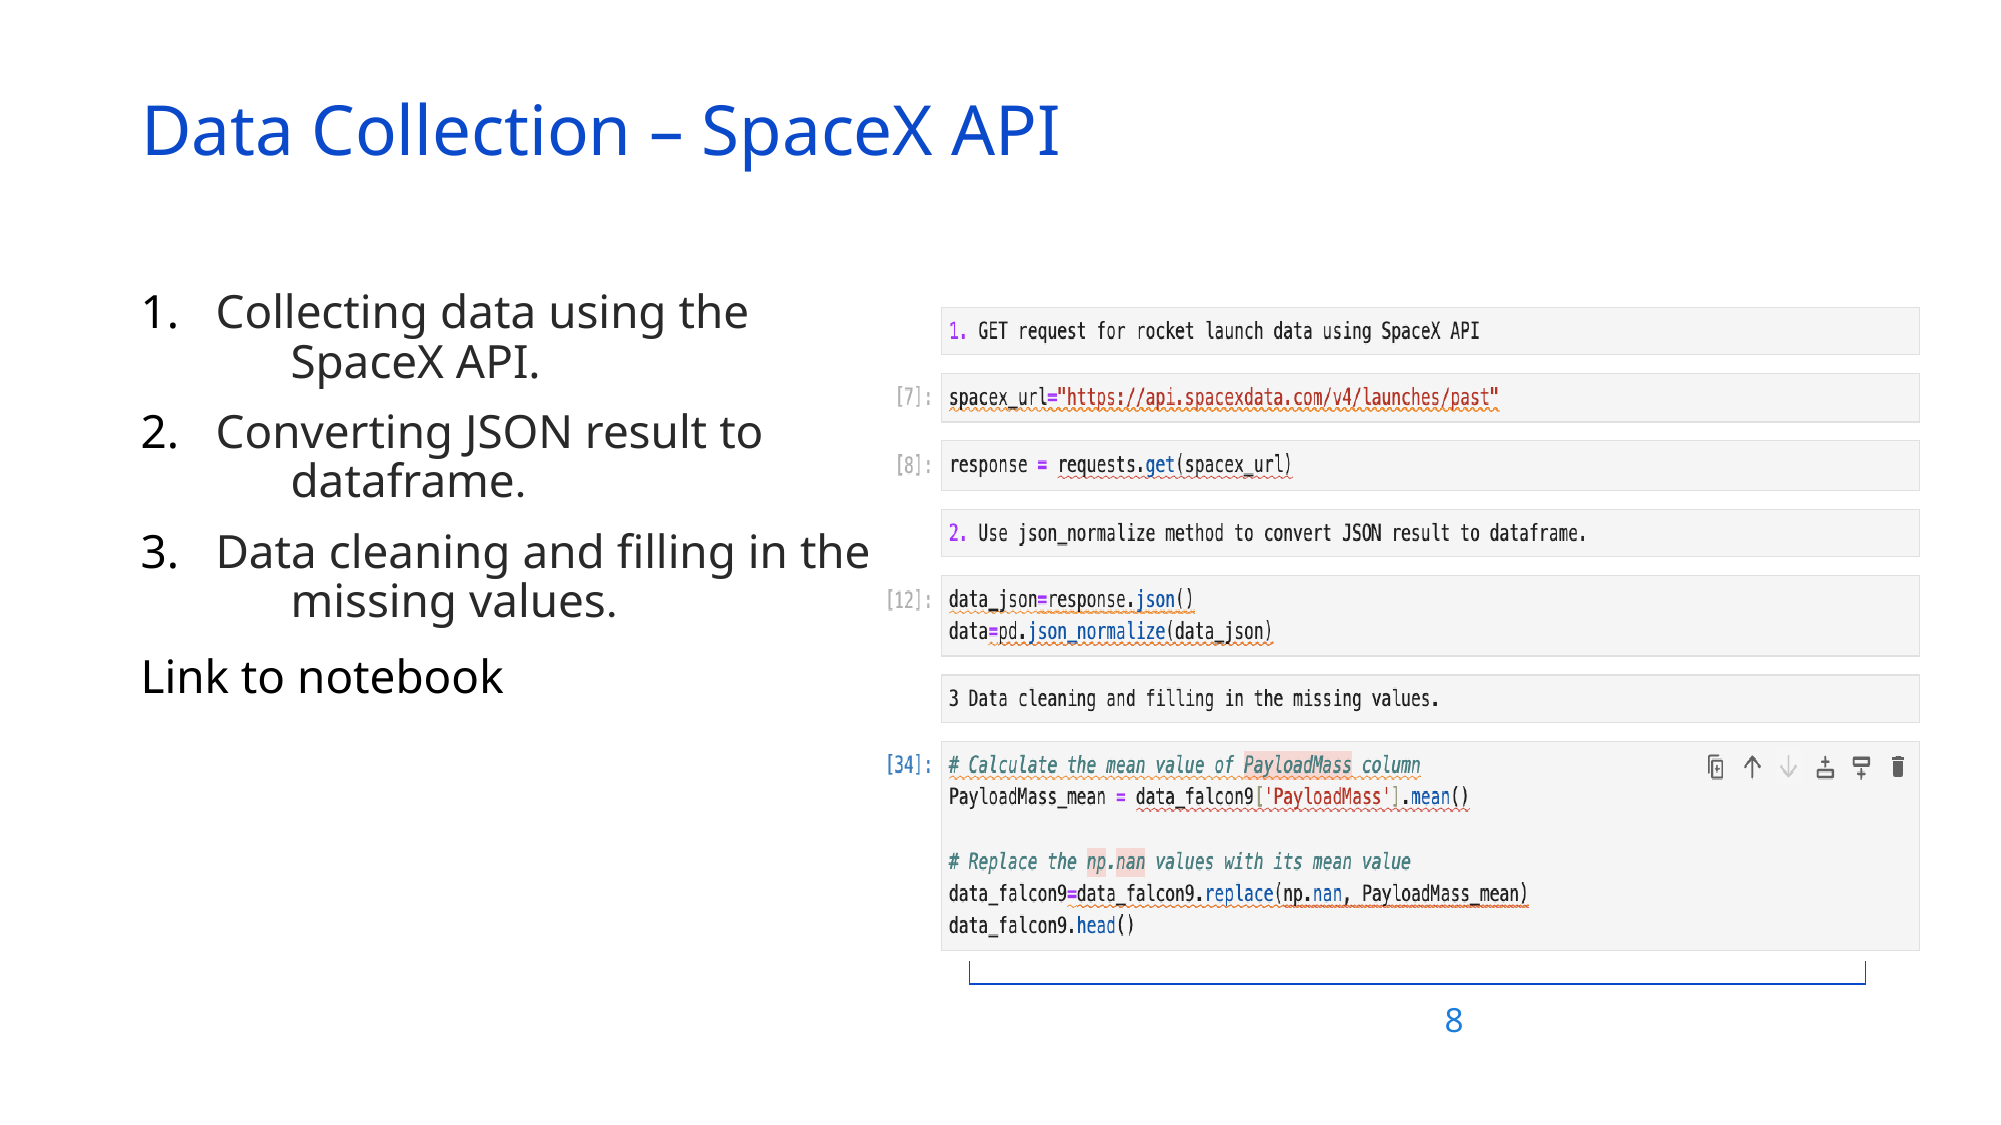

Data Collection – SpaceX API
Collecting data using the SpaceX API.
Converting JSON result to dataframe.
Data cleaning and filling in the missing values.
Link to notebook
# Place your flowchart of SpaceX API calls here
7